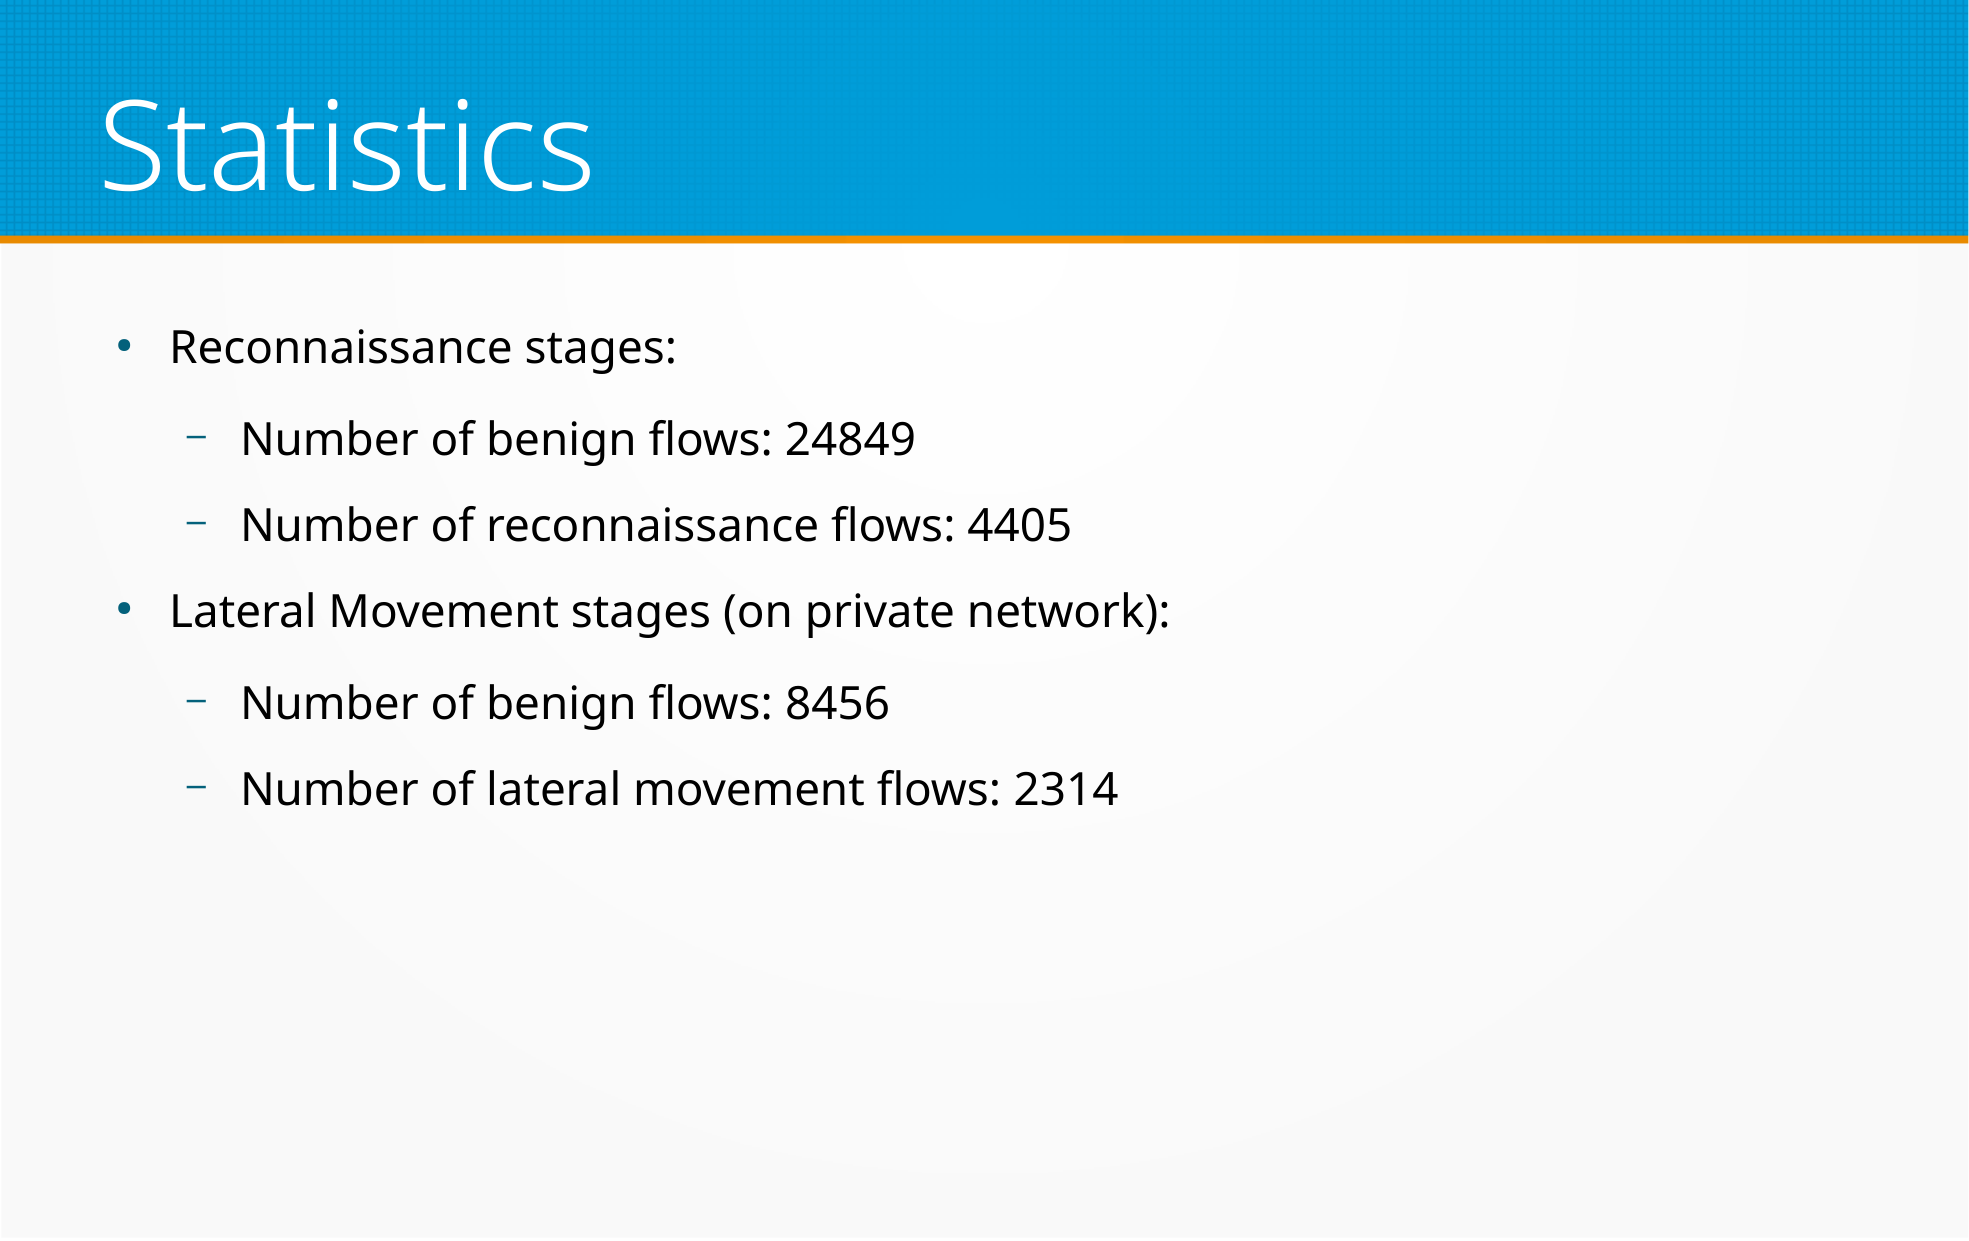

# Statistics
Reconnaissance stages:
Number of benign flows: 24849
Number of reconnaissance flows: 4405
Lateral Movement stages (on private network):
Number of benign flows: 8456
Number of lateral movement flows: 2314